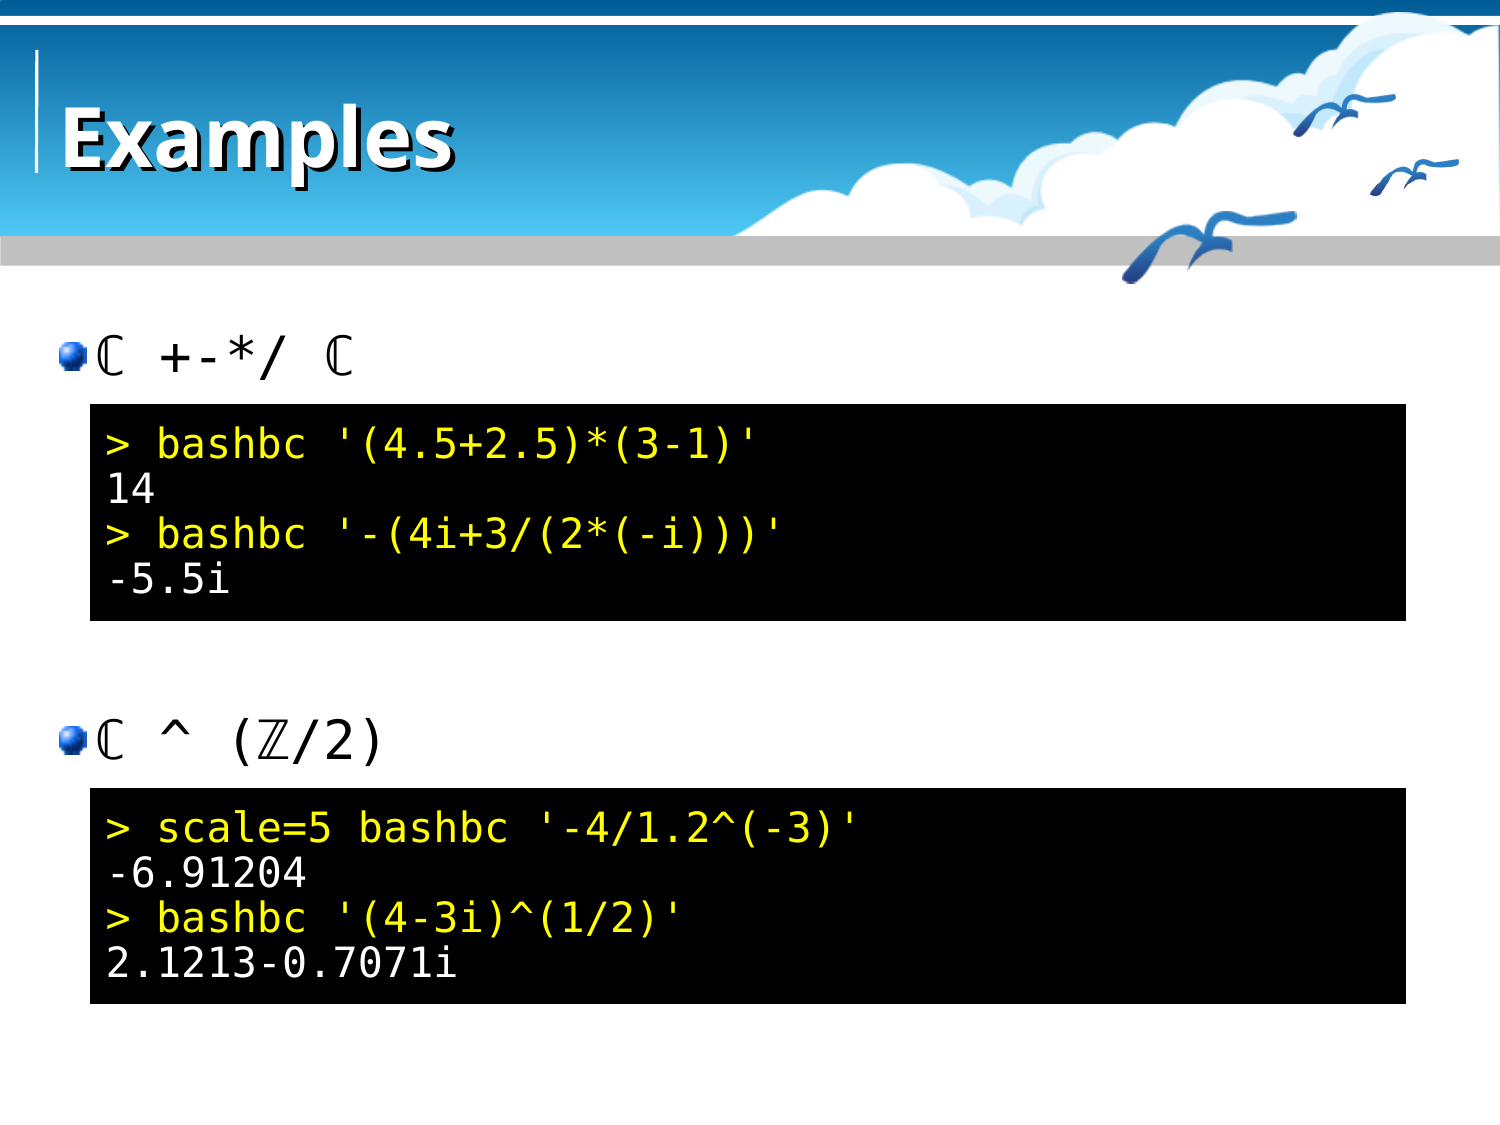

Examples
# ℂ +-*/ ℂ
ℂ ^ (ℤ/2)
> bashbc '(4.5+2.5)*(3-1)'
14
> bashbc '-(4i+3/(2*(-i)))'
-5.5i
> scale=5 bashbc '-4/1.2^(-3)'
-6.91204
> bashbc '(4-3i)^(1/2)'
2.1213-0.7071i